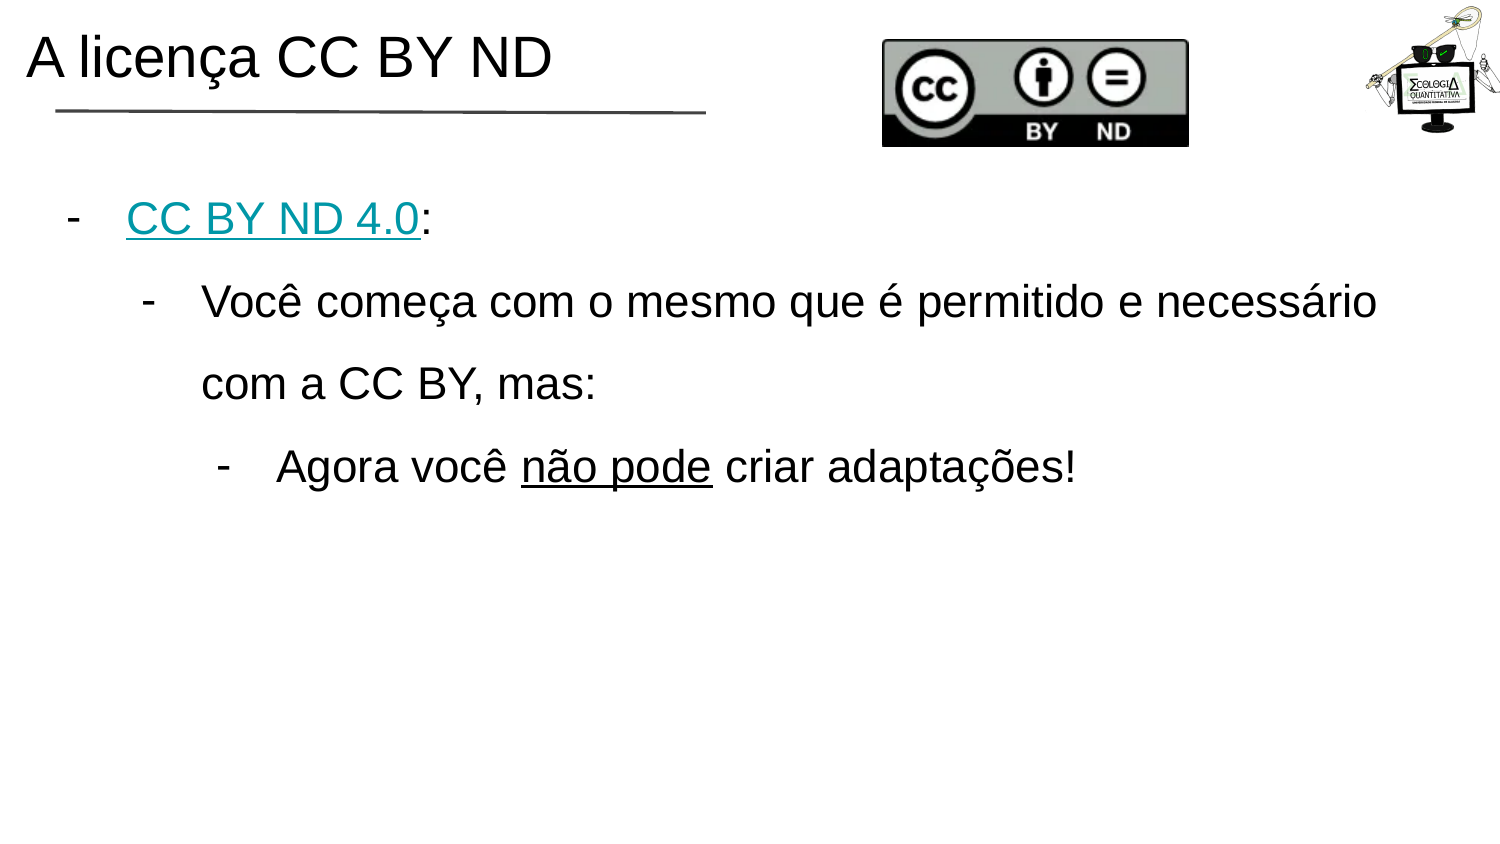

A licença CC BY ND
CC BY ND 4.0:
Você começa com o mesmo que é permitido e necessário com a CC BY, mas:
Agora você não pode criar adaptações!